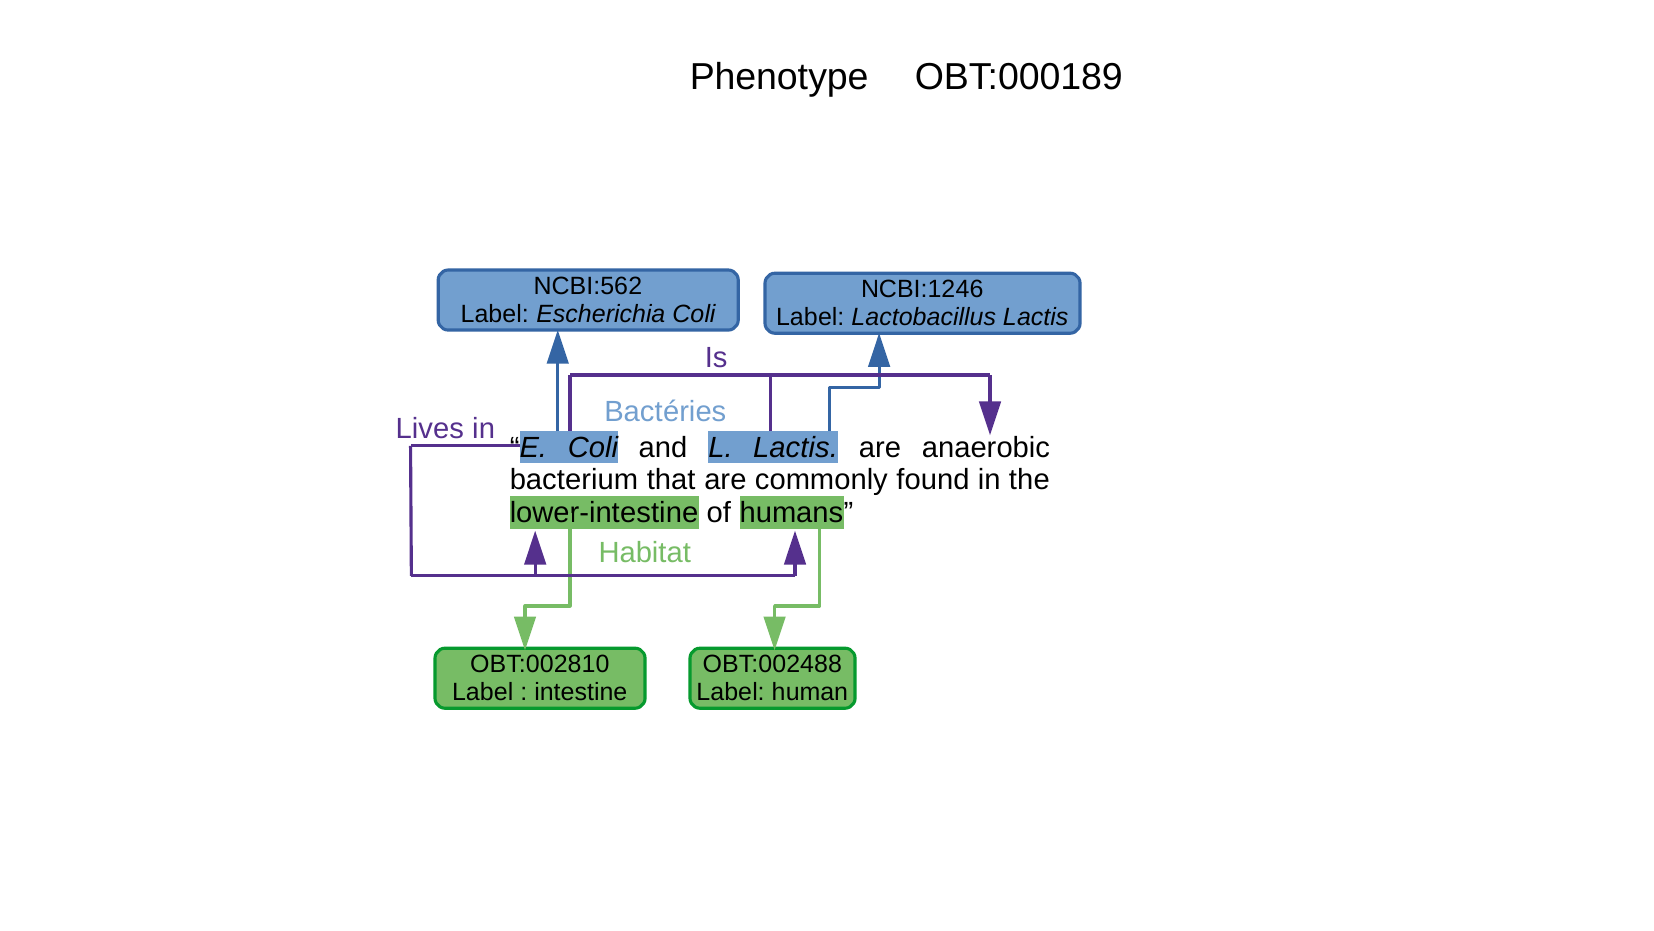

Phenotype	OBT:000189
NCBI:562
Label: Escherichia Coli
NCBI:1246
Label: Lactobacillus Lactis
Is
Bactéries
Lives in
“E. Coli and L. Lactis. are anaerobic bacterium that are commonly found in the lower-intestine of humans”
Habitat
OBT:002810
Label : intestine
OBT:002488
Label: human